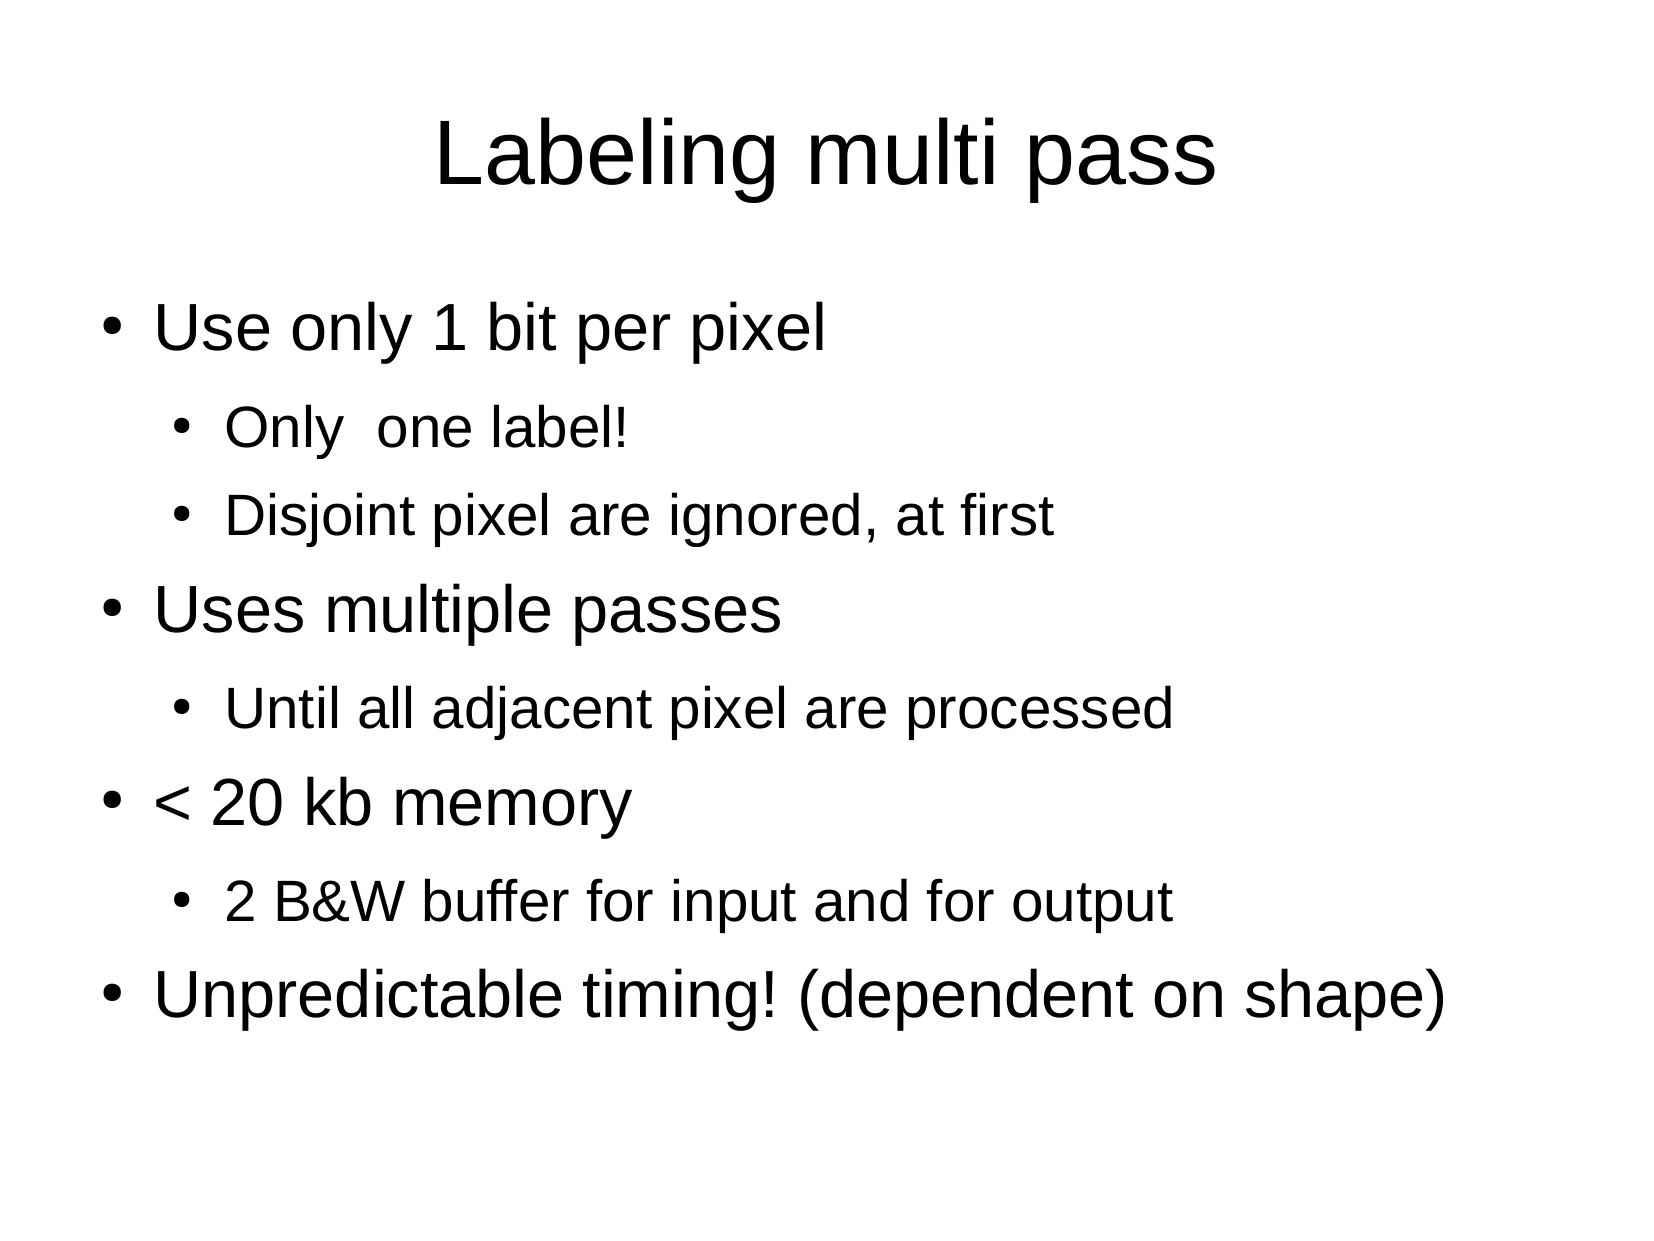

# Labeling multi pass
Use only 1 bit per pixel
Only one label!
Disjoint pixel are ignored, at first
Uses multiple passes
Until all adjacent pixel are processed
< 20 kb memory
2 B&W buffer for input and for output
Unpredictable timing! (dependent on shape)